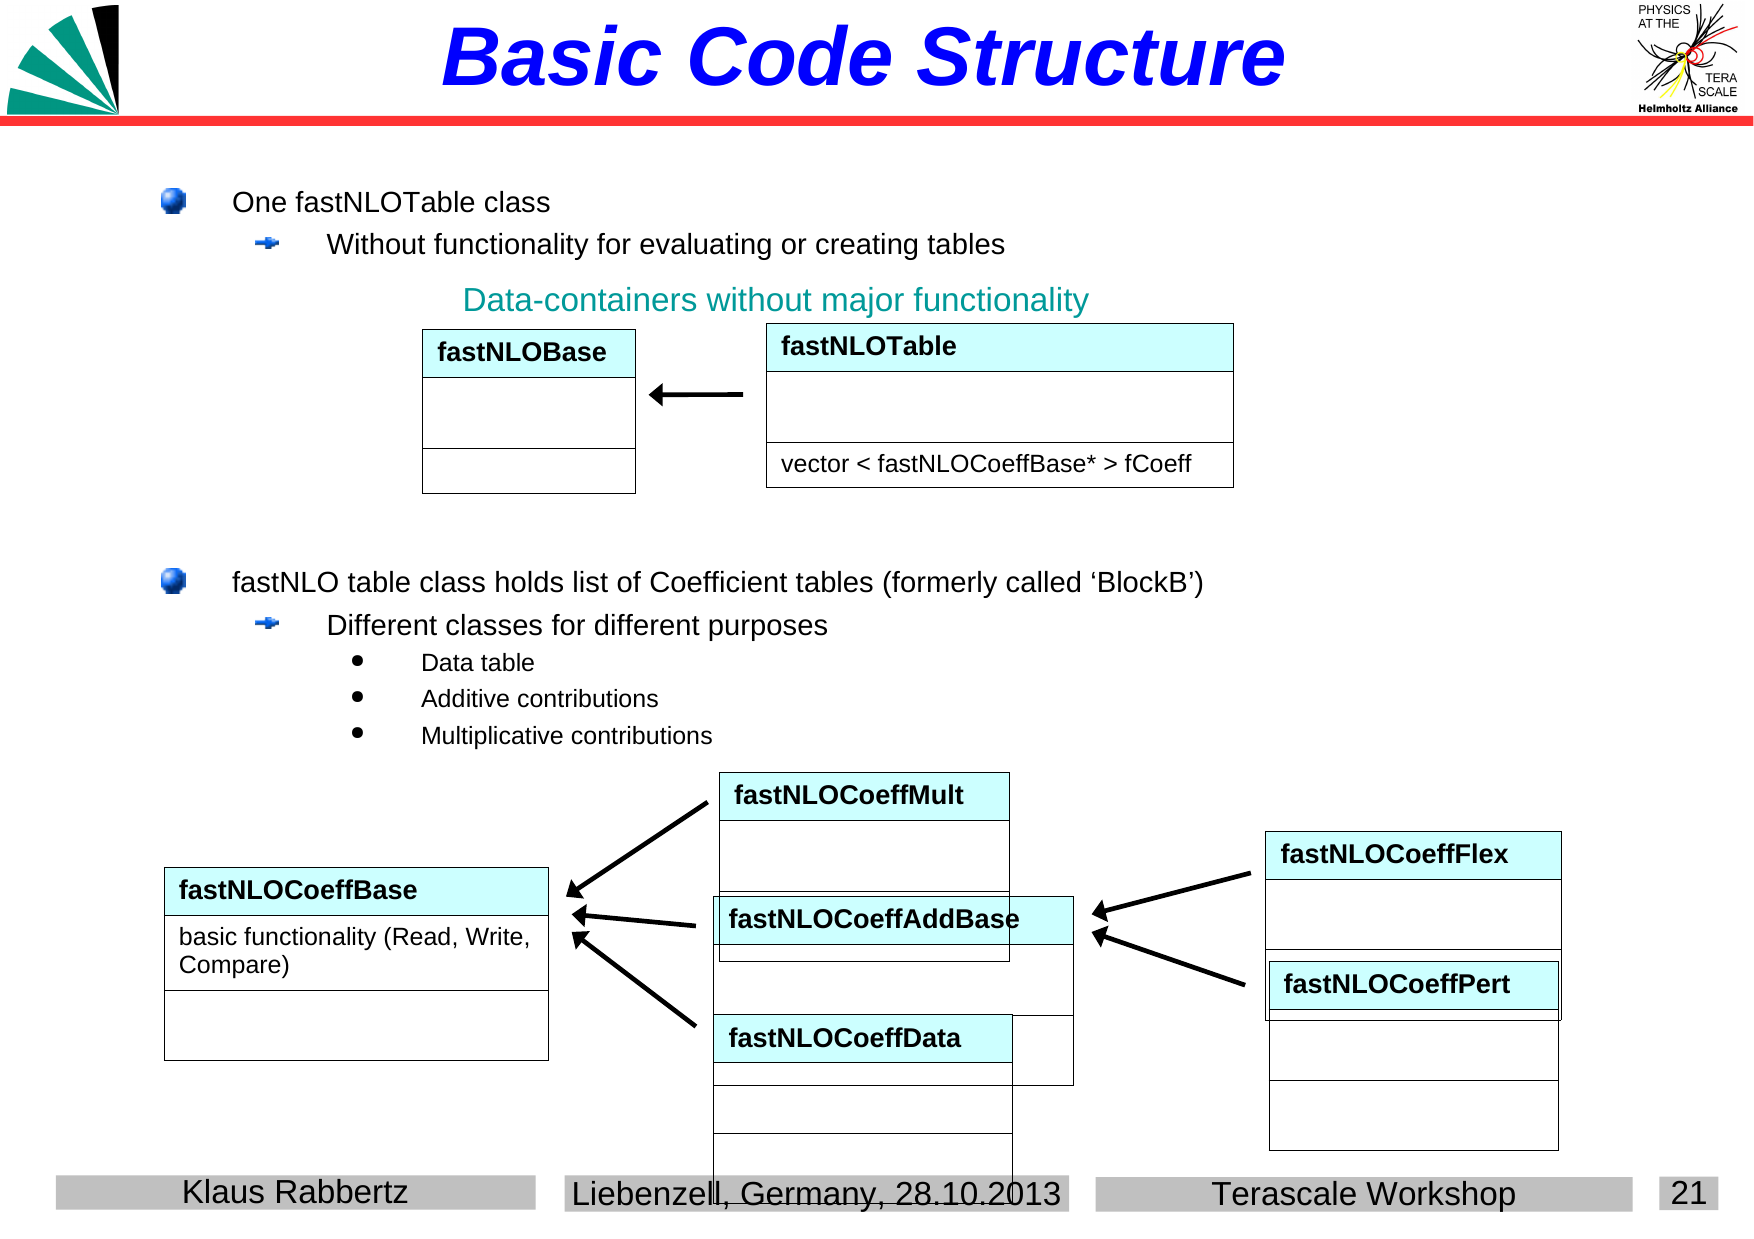

# Basic Code Structure
One fastNLOTable class
Without functionality for evaluating or creating tables
fastNLO table class holds list of Coefficient tables (formerly called ‘BlockB’)
Different classes for different purposes
Data table
Additive contributions
Multiplicative contributions
Data-containers without major functionality
| fastNLOTable |
| --- |
| |
| vector < fastNLOCoeffBase\* > fCoeff |
| fastNLOBase |
| --- |
| |
| |
| fastNLOCoeffMult |
| --- |
| |
| |
| fastNLOCoeffFlex |
| --- |
| |
| |
| fastNLOCoeffBase |
| --- |
| basic functionality (Read, Write, Compare) |
| |
| fastNLOCoeffAddBase |
| --- |
| |
| |
| fastNLOCoeffPert |
| --- |
| |
| |
| fastNLOCoeffData |
| --- |
| |
| |